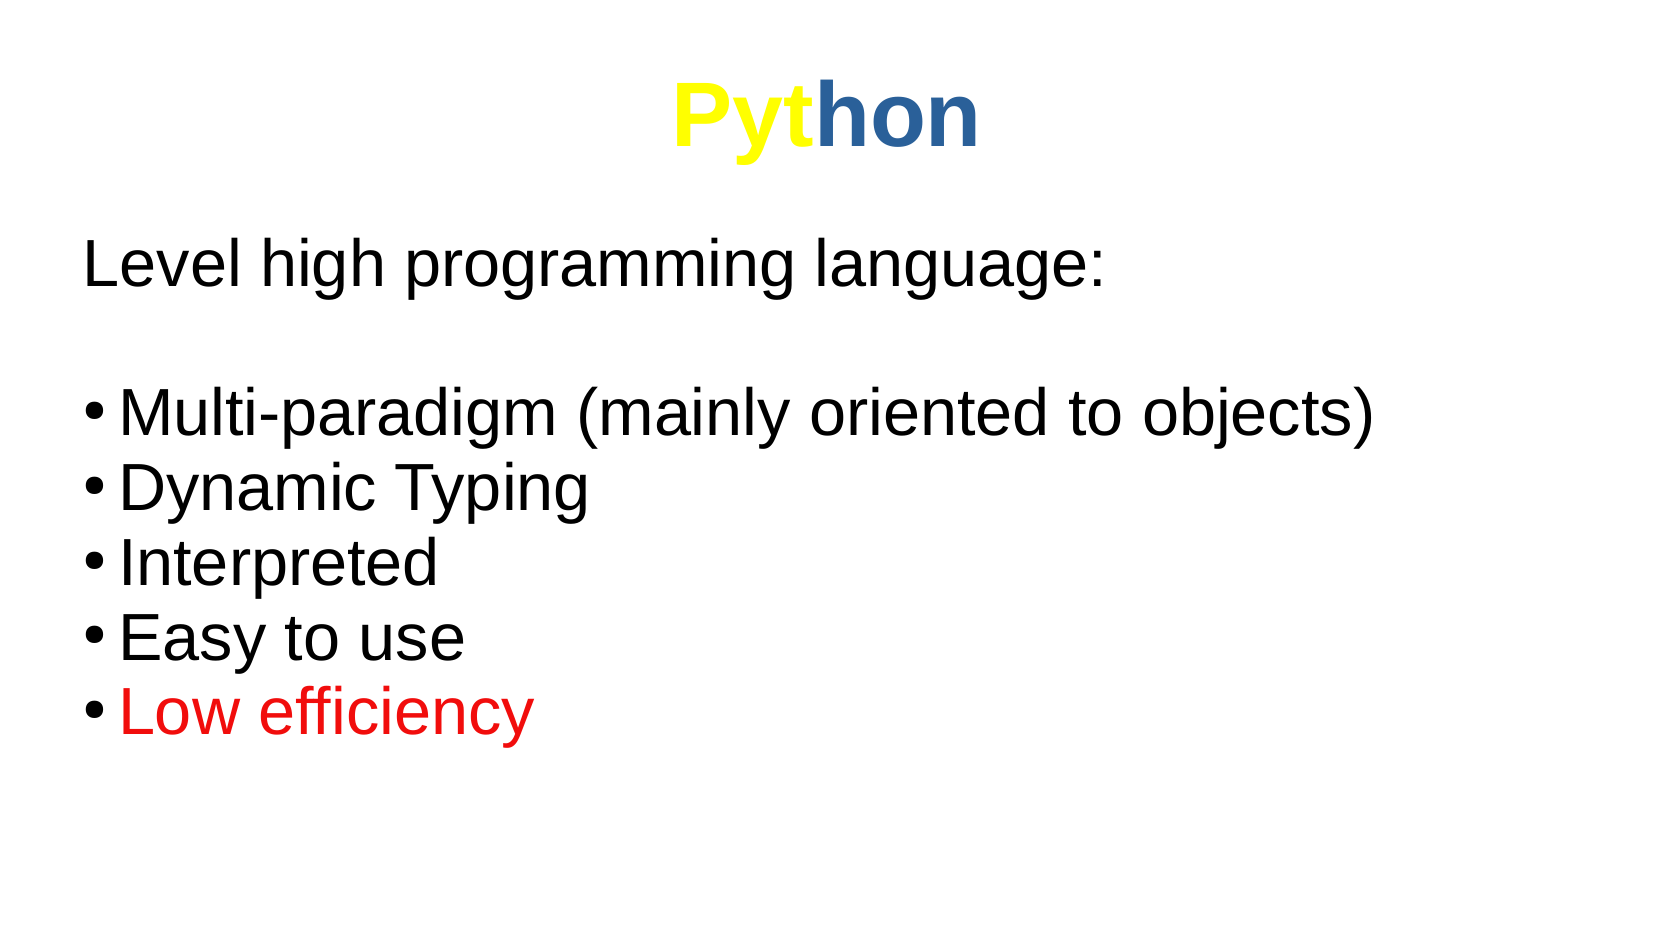

# Python
Level high programming language:
Multi-paradigm (mainly oriented to objects)
Dynamic Typing
Interpreted
Easy to use
Low efficiency